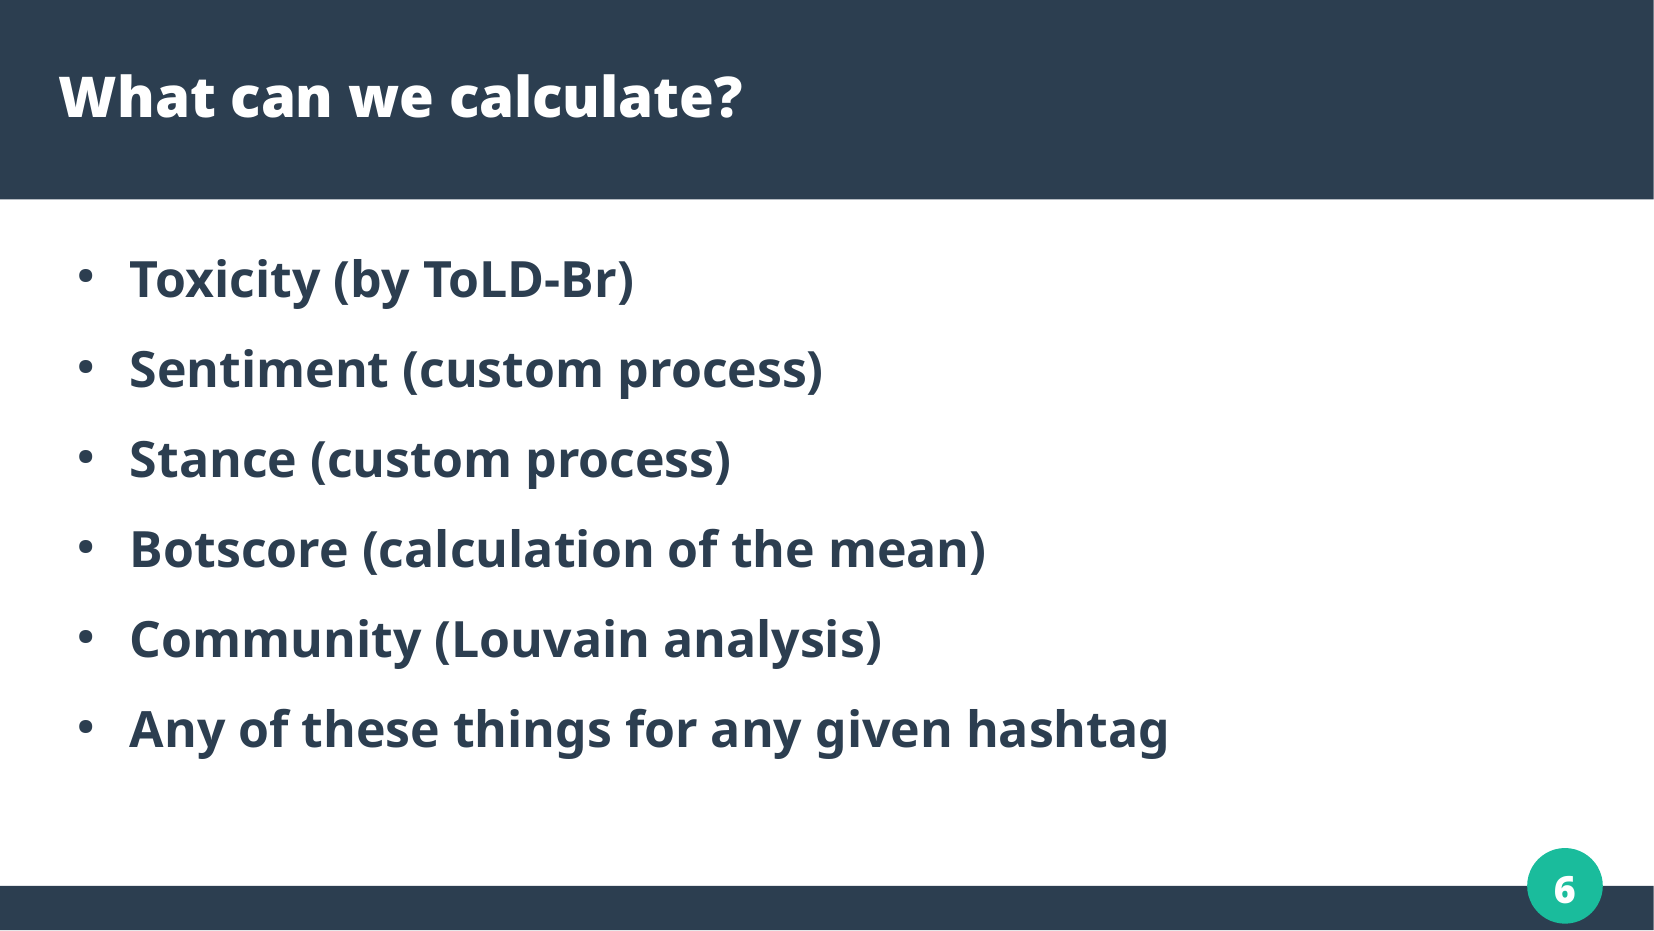

# What can we calculate?
Toxicity (by ToLD-Br)
Sentiment (custom process)
Stance (custom process)
Botscore (calculation of the mean)
Community (Louvain analysis)
Any of these things for any given hashtag